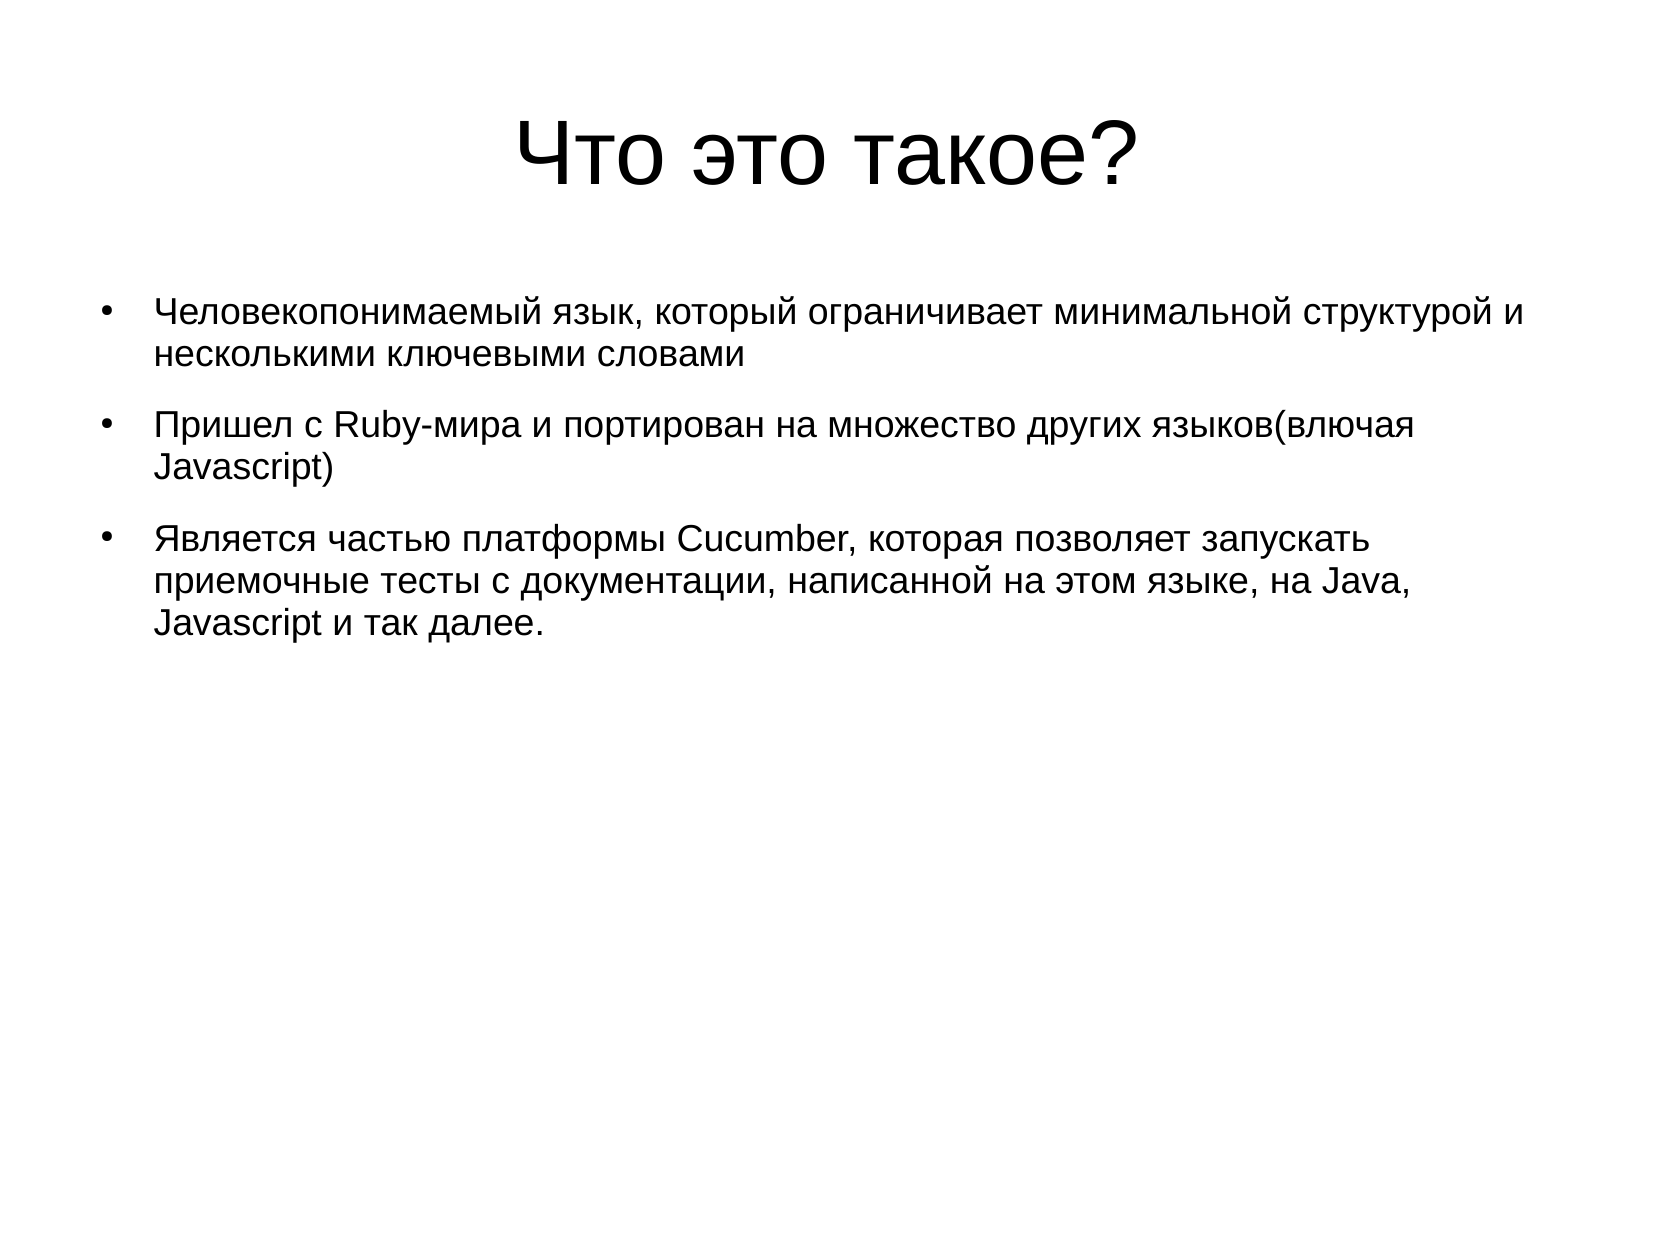

# Что это такое?
Человекопонимаемый язык, который ограничивает минимальной структурой и несколькими ключевыми словами
Пришел с Ruby-мира и портирован на множество других языков(влючая Javascript)
Является частью платформы Cucumber, которая позволяет запускать приемочные тесты с документации, написанной на этом языке, на Java, Javascript и так далее.